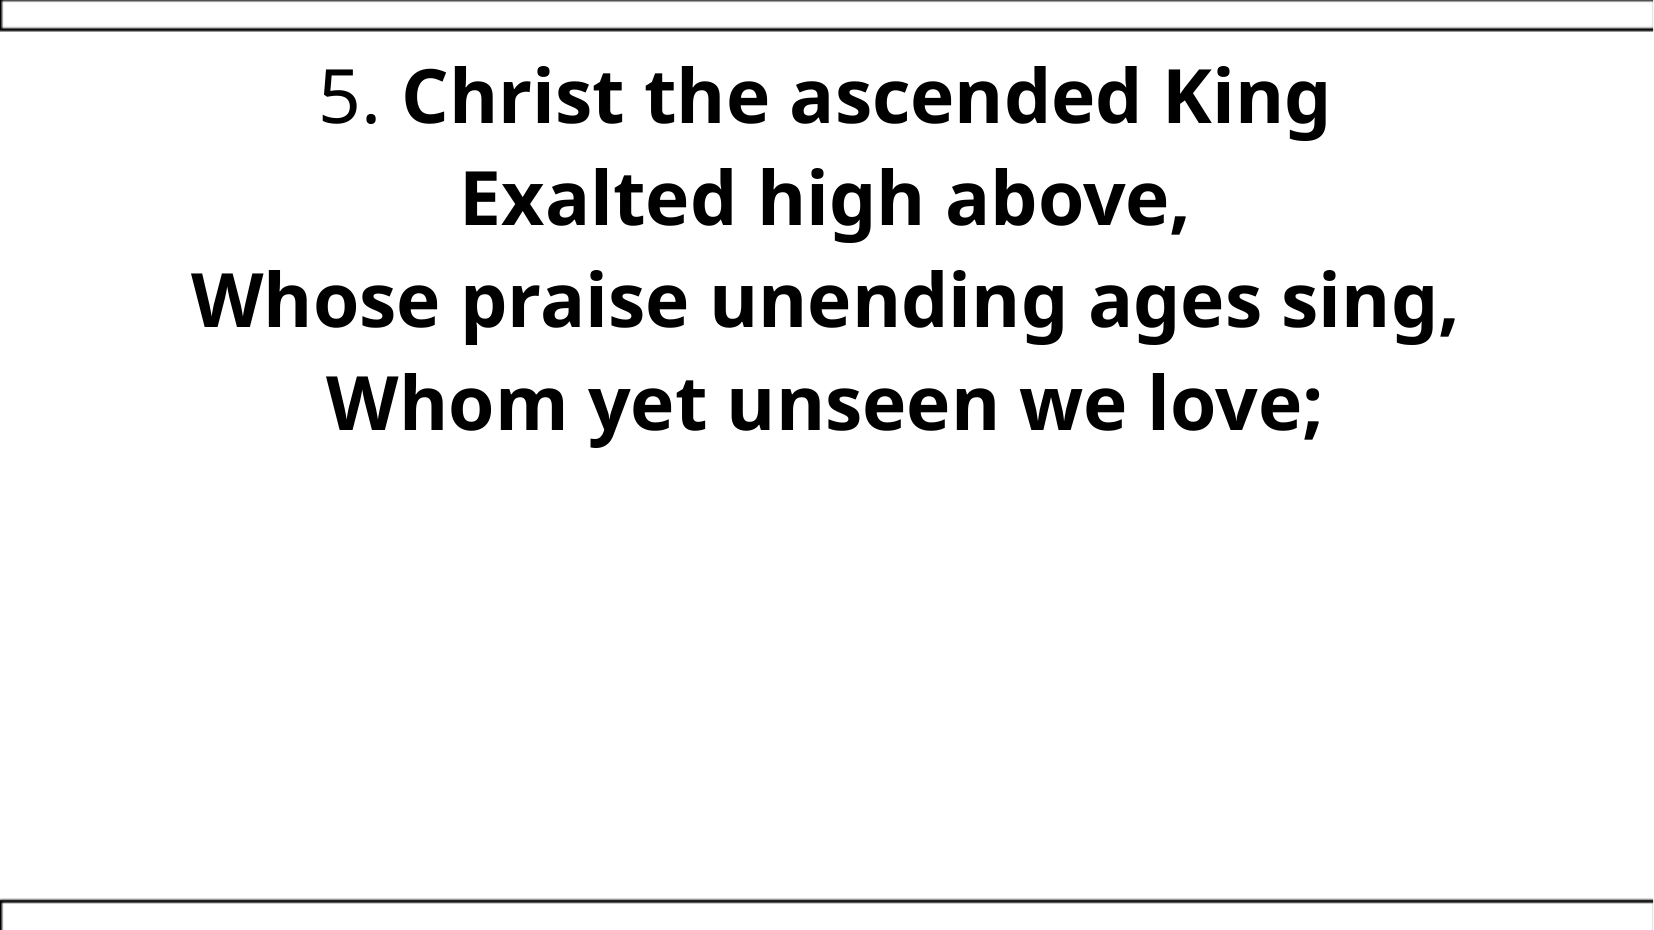

5. Christ the ascended King
Exalted high above,
Whose praise unending ages sing,
Whom yet unseen we love;